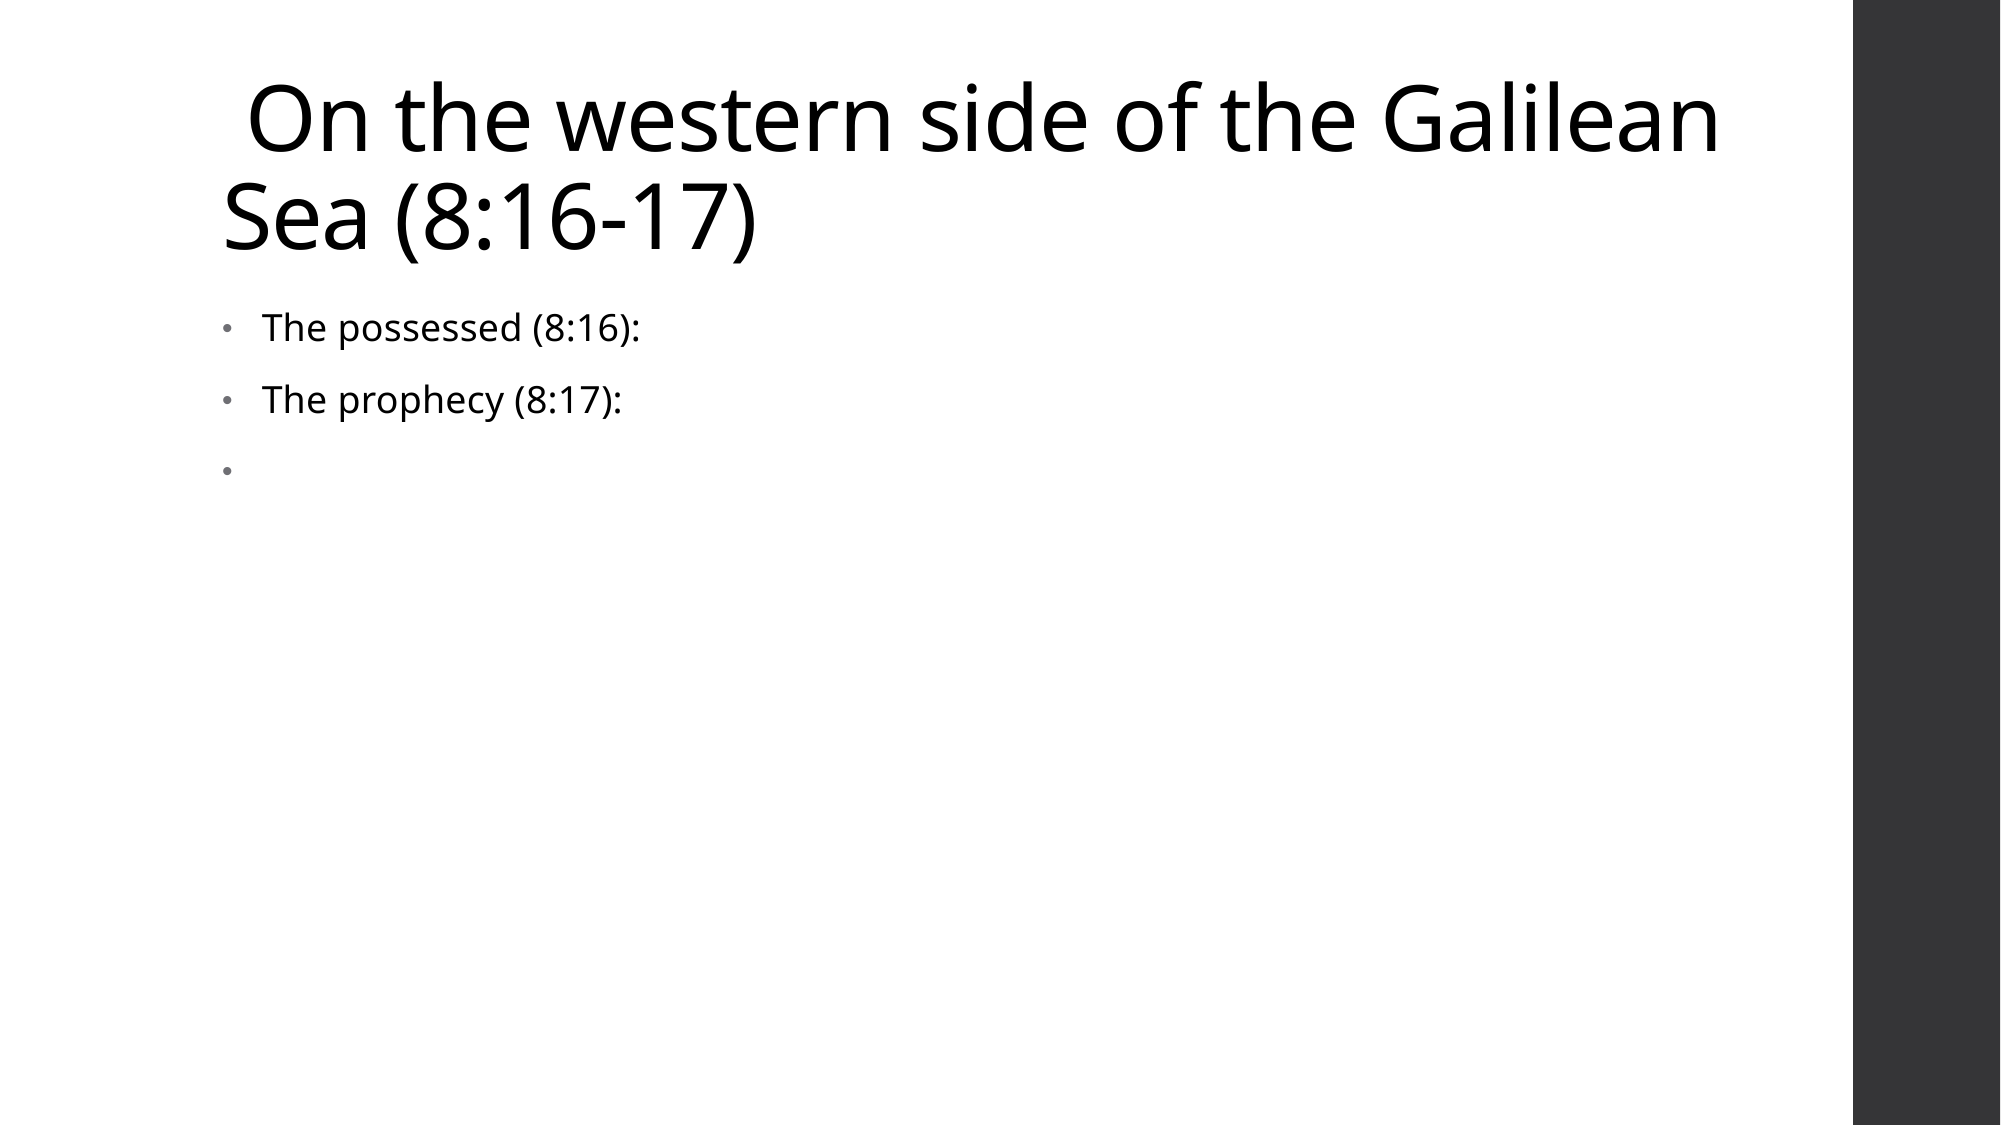

# On the western side of the Galilean Sea (8:16-17)
 The possessed (8:16):
 The prophecy (8:17):